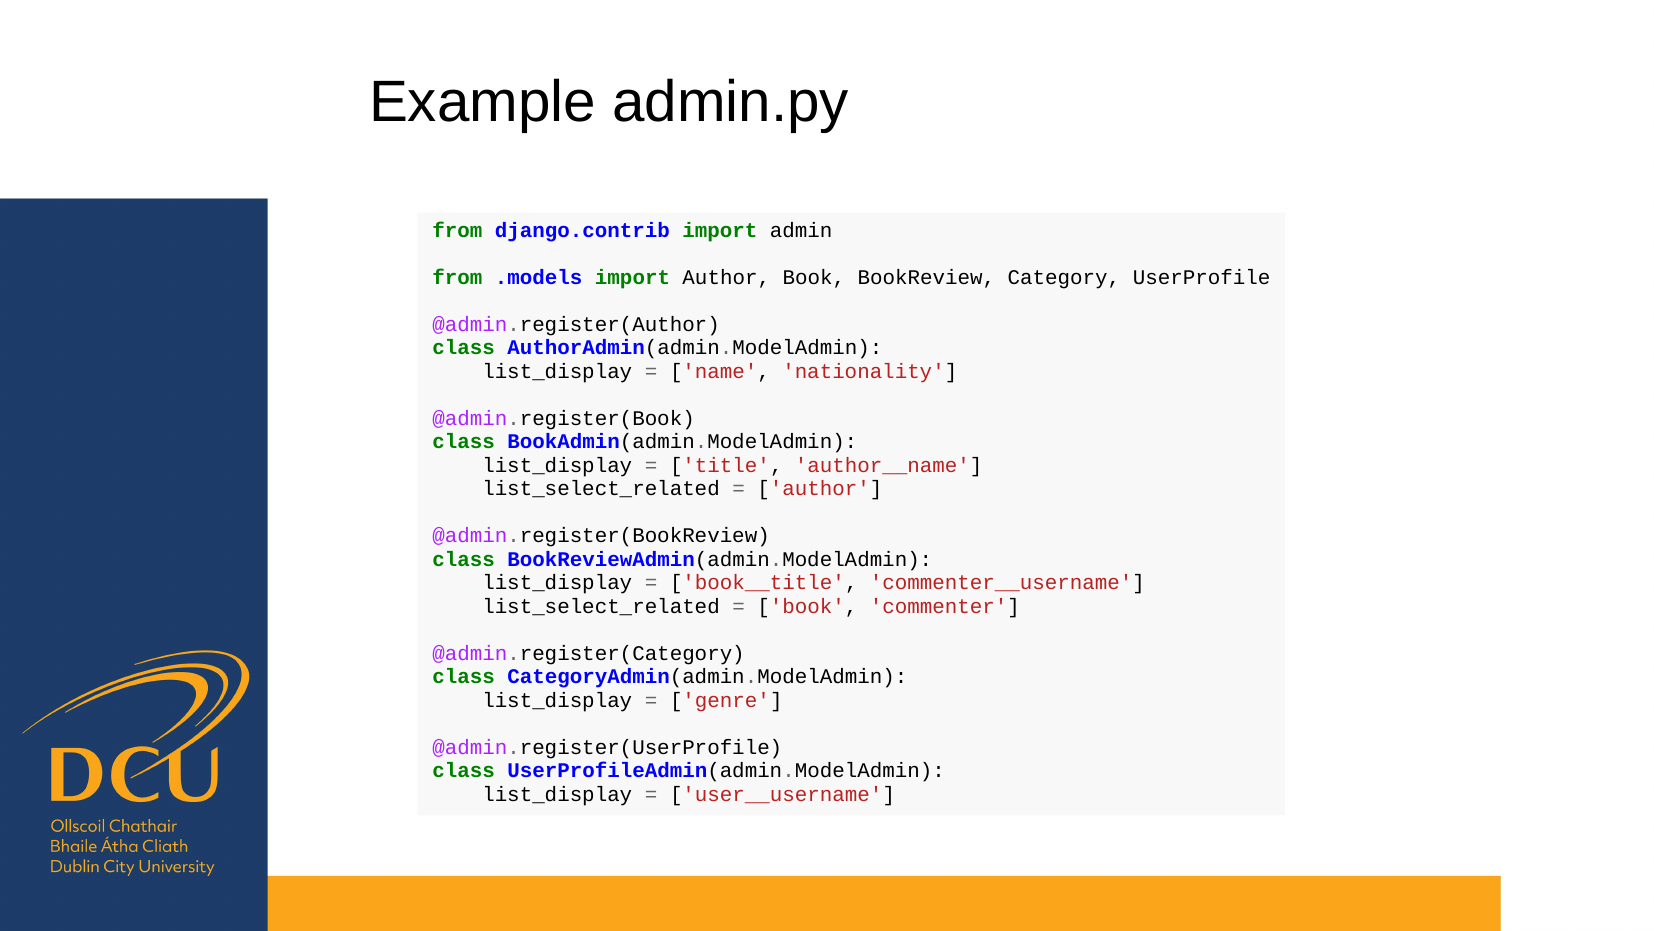

Example admin.py
from django.contrib import admin
from .models import Author, Book, BookReview, Category, UserProfile
@admin.register(Author)
class AuthorAdmin(admin.ModelAdmin):
 list_display = ['name', 'nationality']
@admin.register(Book)
class BookAdmin(admin.ModelAdmin):
 list_display = ['title', 'author__name']
 list_select_related = ['author']
@admin.register(BookReview)
class BookReviewAdmin(admin.ModelAdmin):
 list_display = ['book__title', 'commenter__username']
 list_select_related = ['book', 'commenter']
@admin.register(Category)
class CategoryAdmin(admin.ModelAdmin):
 list_display = ['genre']
@admin.register(UserProfile)
class UserProfileAdmin(admin.ModelAdmin):
 list_display = ['user__username']